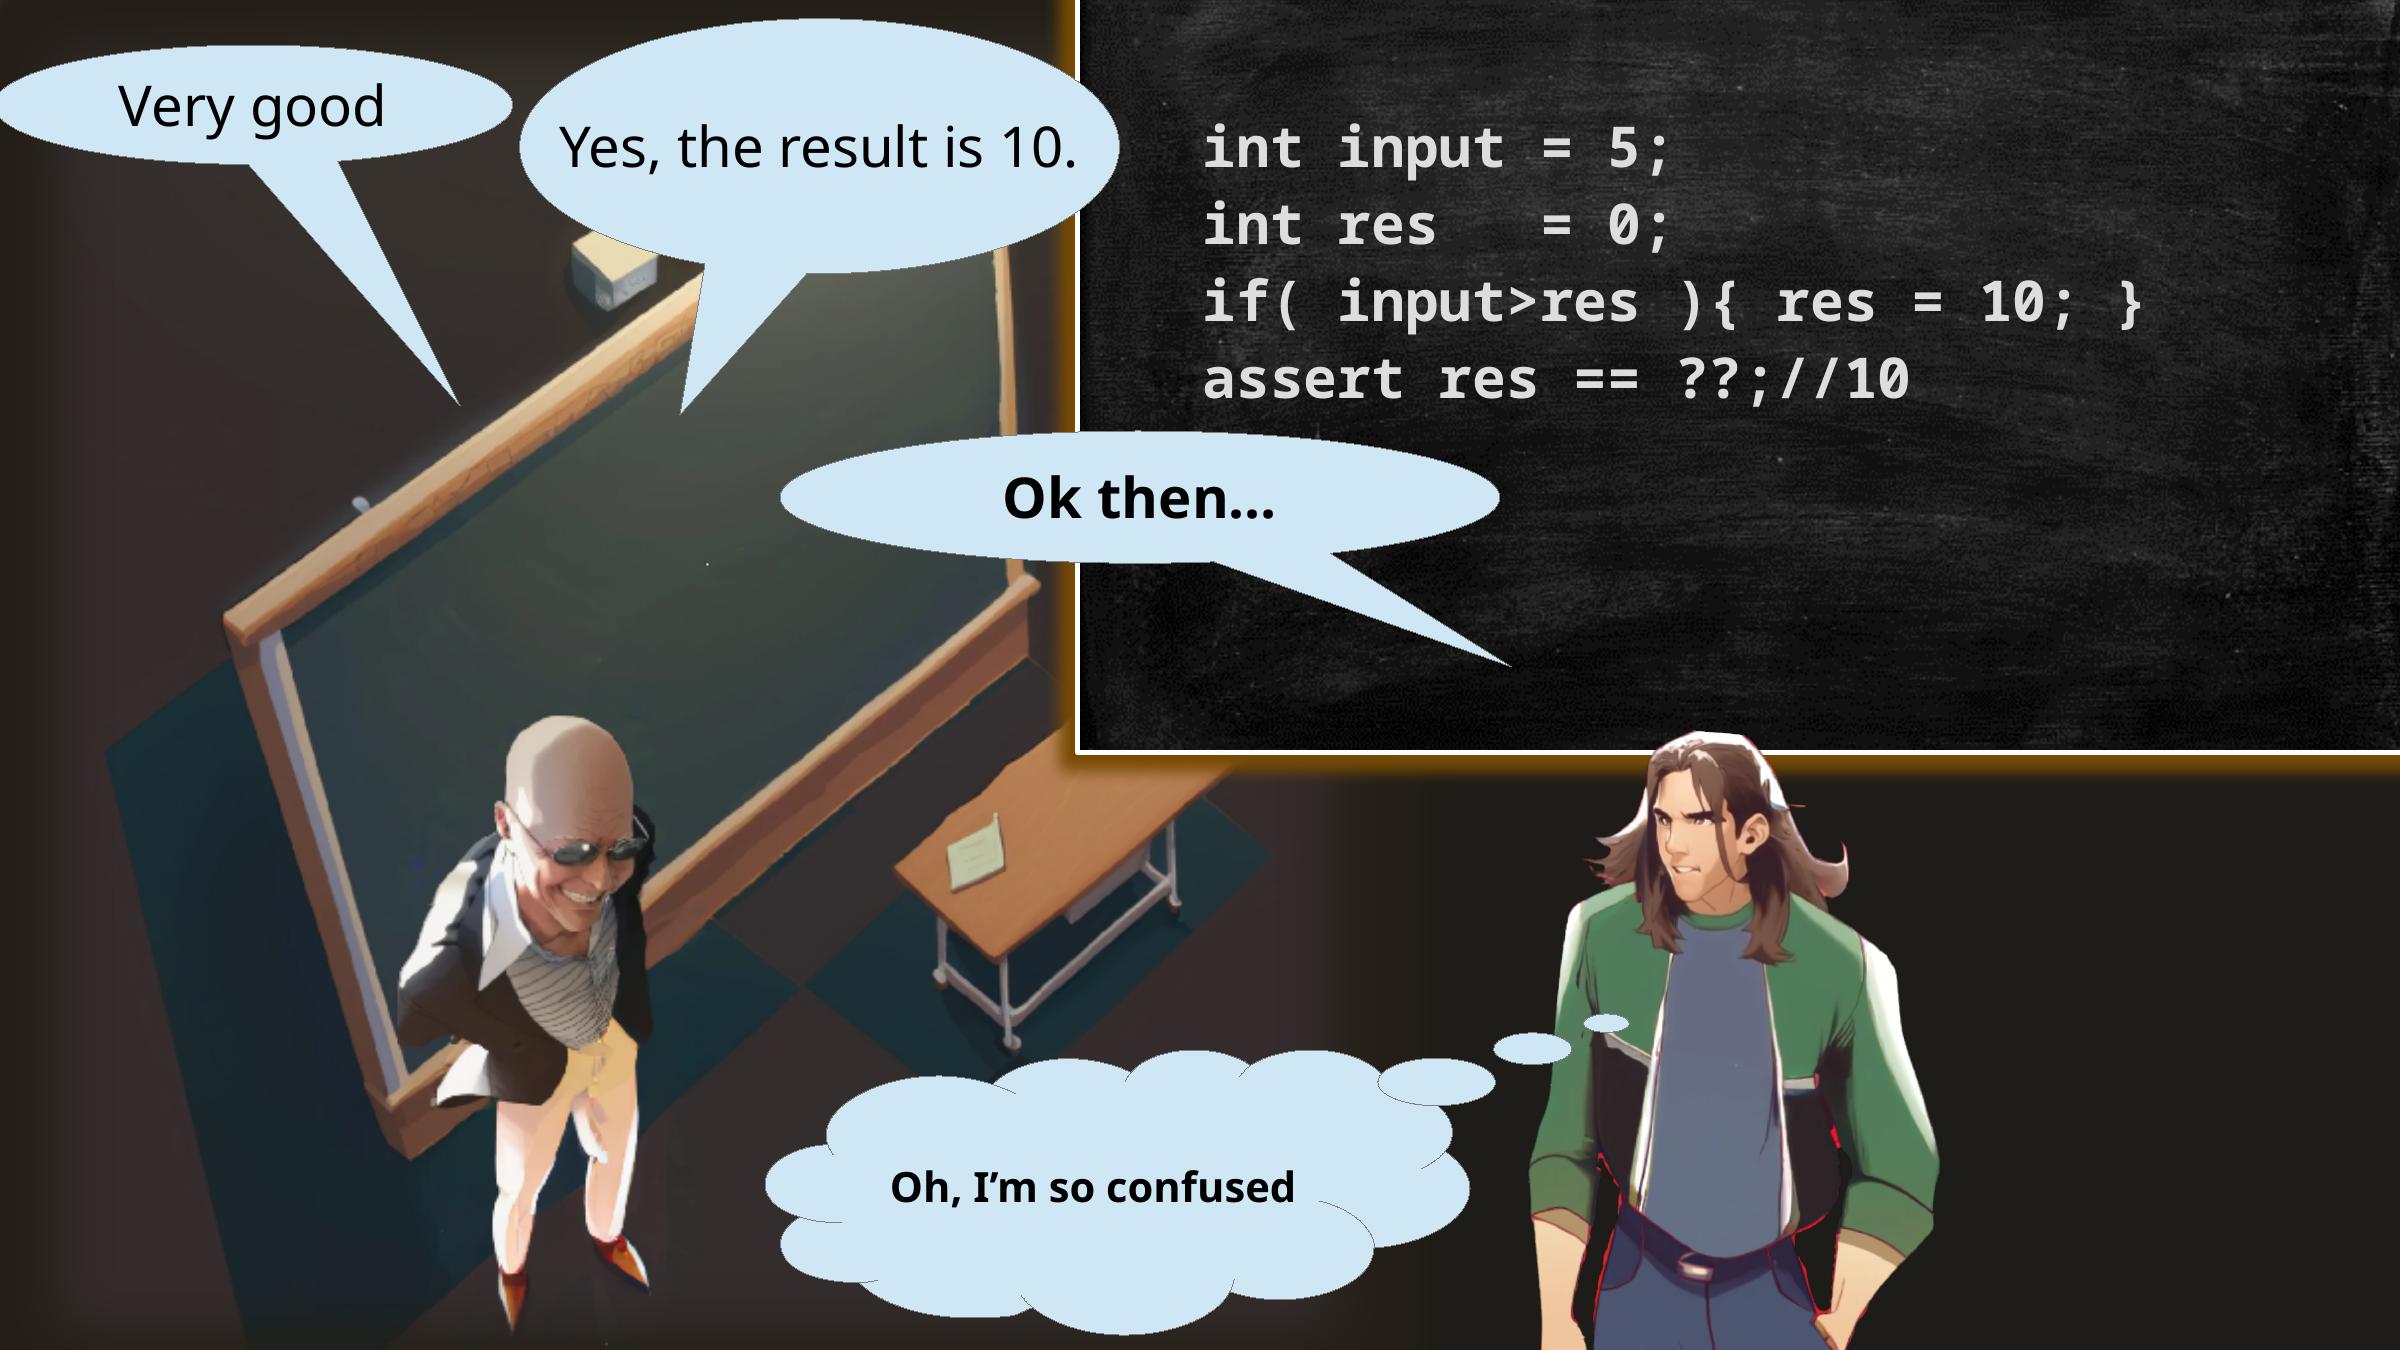

Yes, the result is 10.
 int input = 5;
 int res = 0;
 if( input>res ){ res = 10; }
 assert res == ??;//10
Very good
Ok then…
Oh, I’m so confused